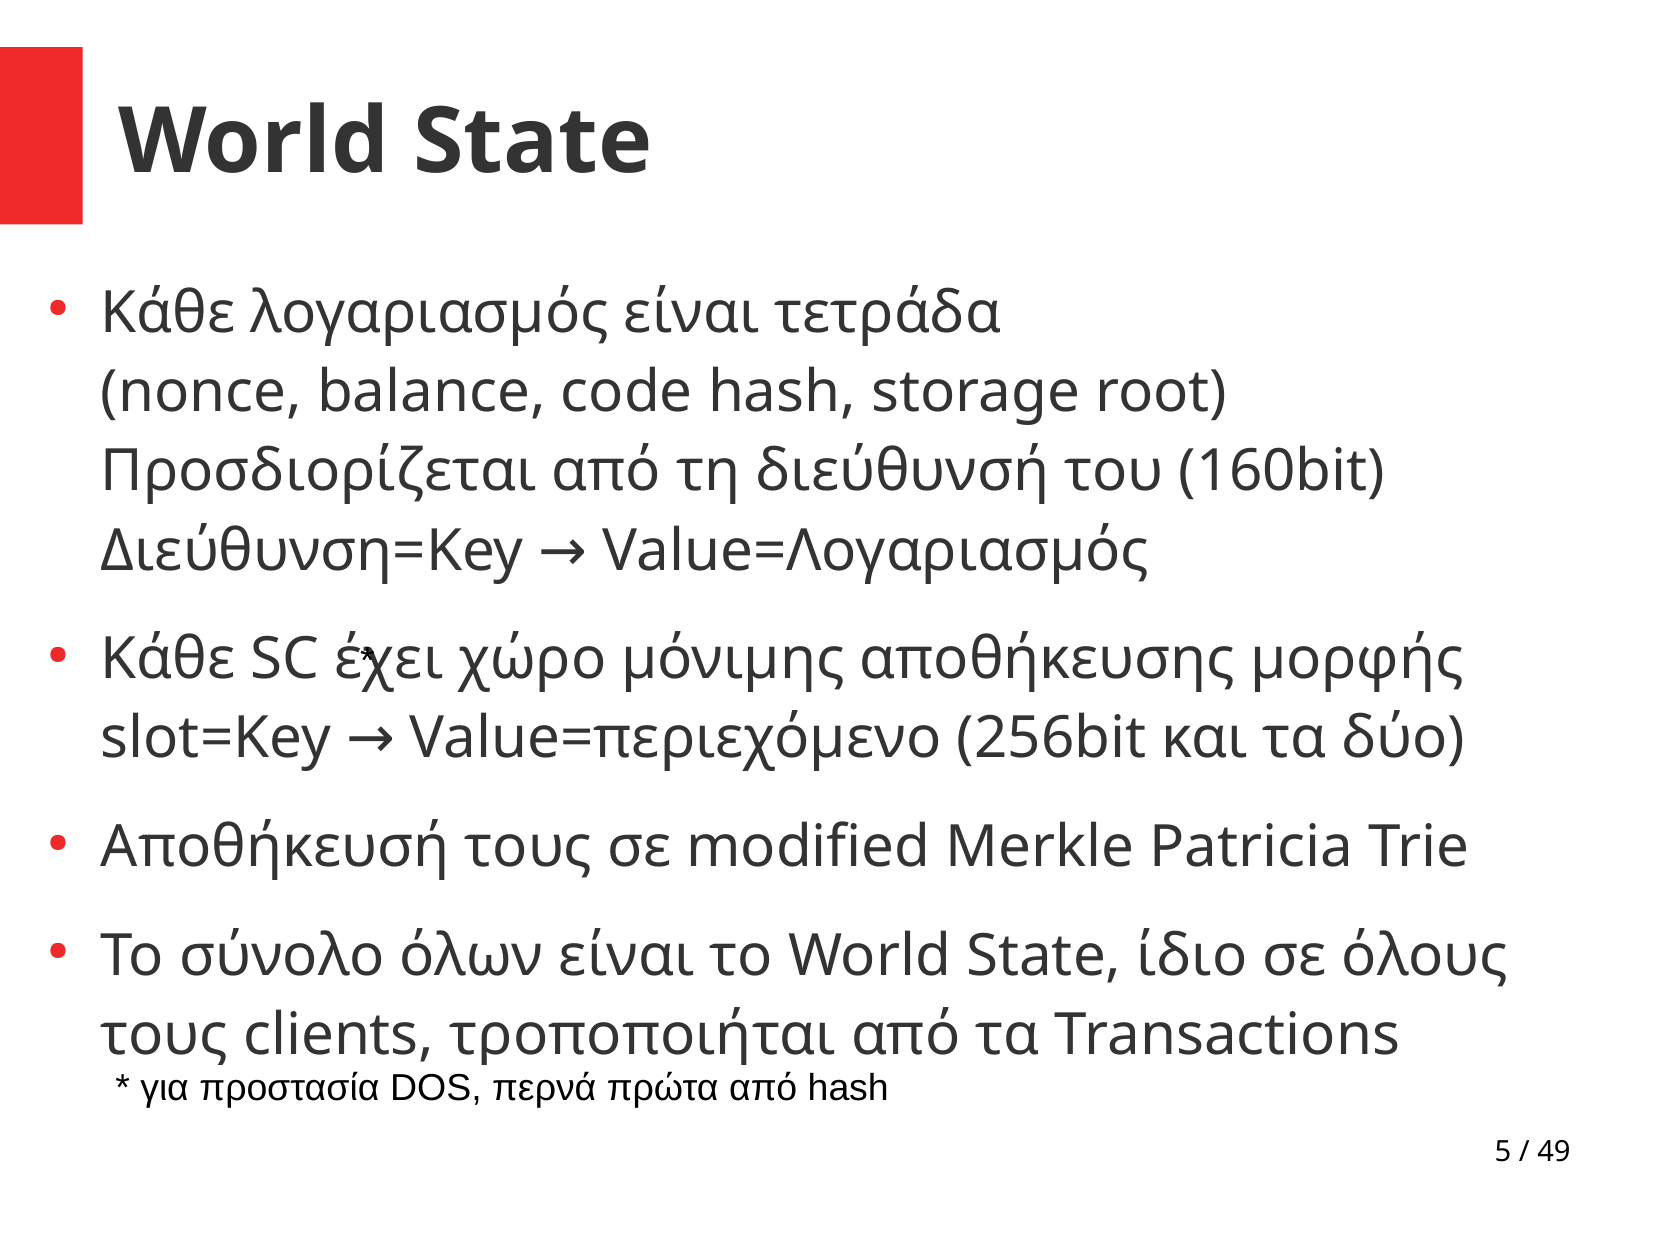

# World State
Κάθε λογαριασμός είναι τετράδα
(nonce, balance, code hash, storage root)
Προσδιορίζεται από τη διεύθυνσή του (160bit)
Διεύθυνση=Key → Value=Λογαριασμός
Κάθε SC έχει χώρο μόνιμης αποθήκευσης μορφής
slot=Key → Value=περιεχόμενο (256bit και τα δύο)
Αποθήκευσή τους σε modified Merkle Patricia Trie
Το σύνολο όλων είναι το World State, ίδιο σε όλους τους clients, τροποποιήται από τα Transactions
*
* για προστασία DOS, περνά πρώτα από hash
5